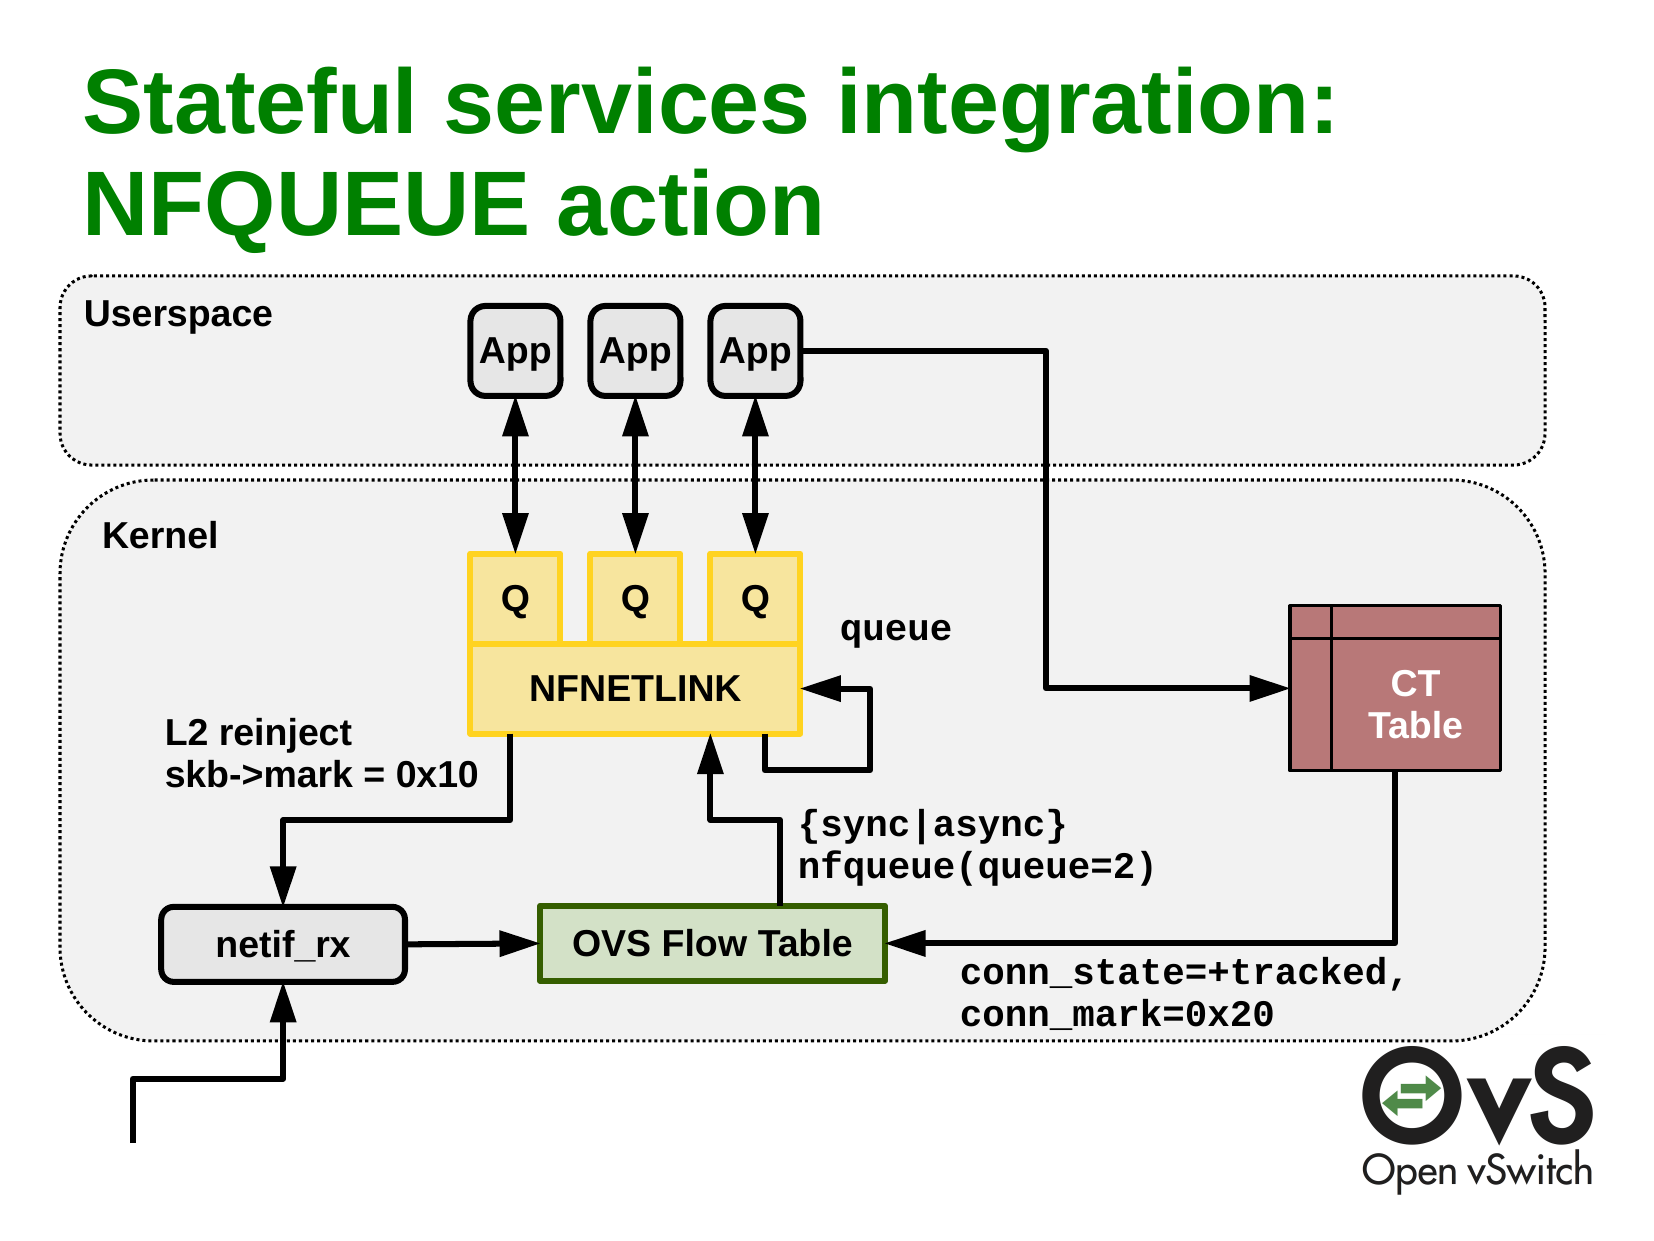

# Stateful services integration: NFQUEUE action
Userspace
App
App
App
Kernel
Q
Q
Q
queue
CT
Table
NFNETLINK
L2 reinject
skb->mark = 0x10
{sync|async}
nfqueue(queue=2)
OVS Flow Table
netif_rx
conn_state=+tracked,
conn_mark=0x20